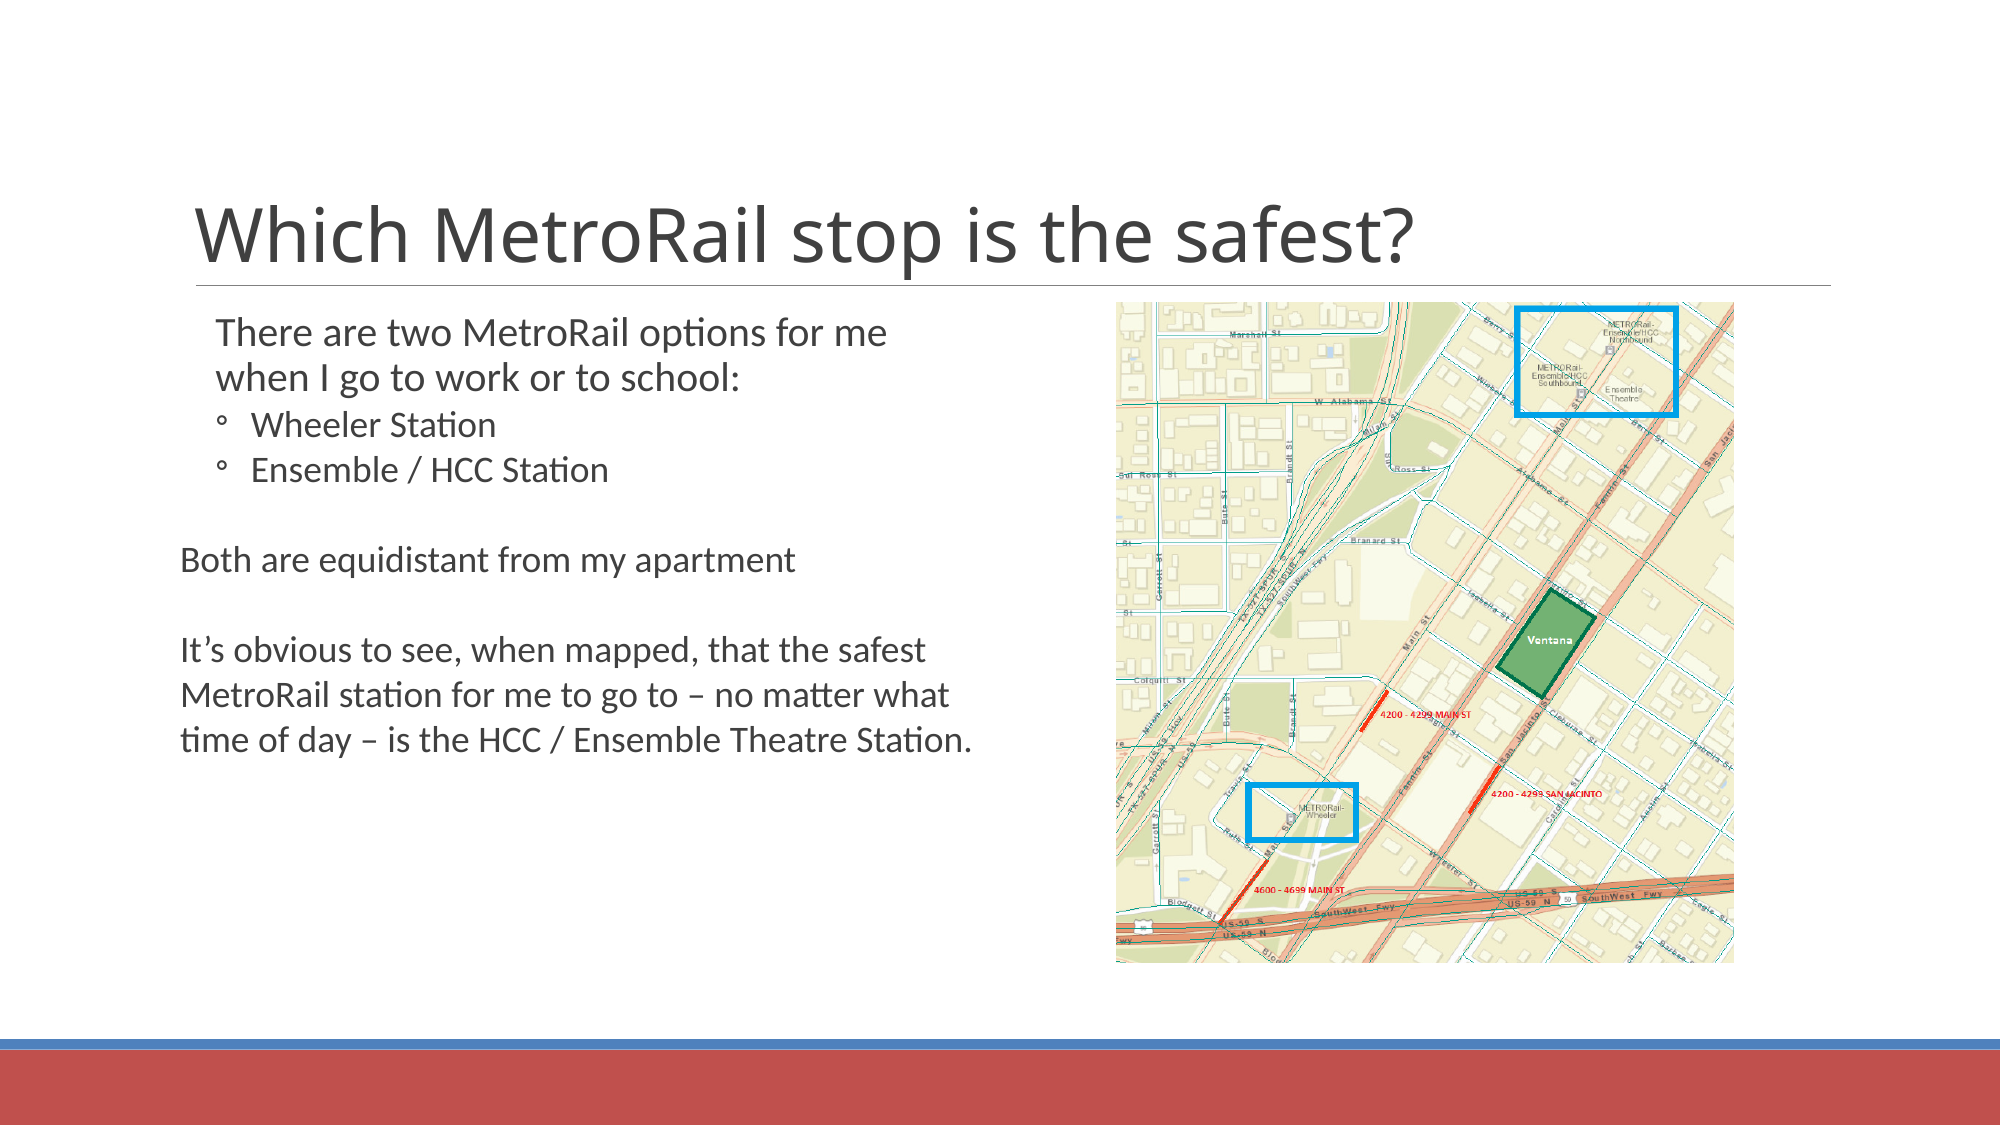

Which MetroRail stop is the safest?
There are two MetroRail options for me when I go to work or to school:
Wheeler Station
Ensemble / HCC Station
Both are equidistant from my apartment
It’s obvious to see, when mapped, that the safest MetroRail station for me to go to – no matter what time of day – is the HCC / Ensemble Theatre Station.